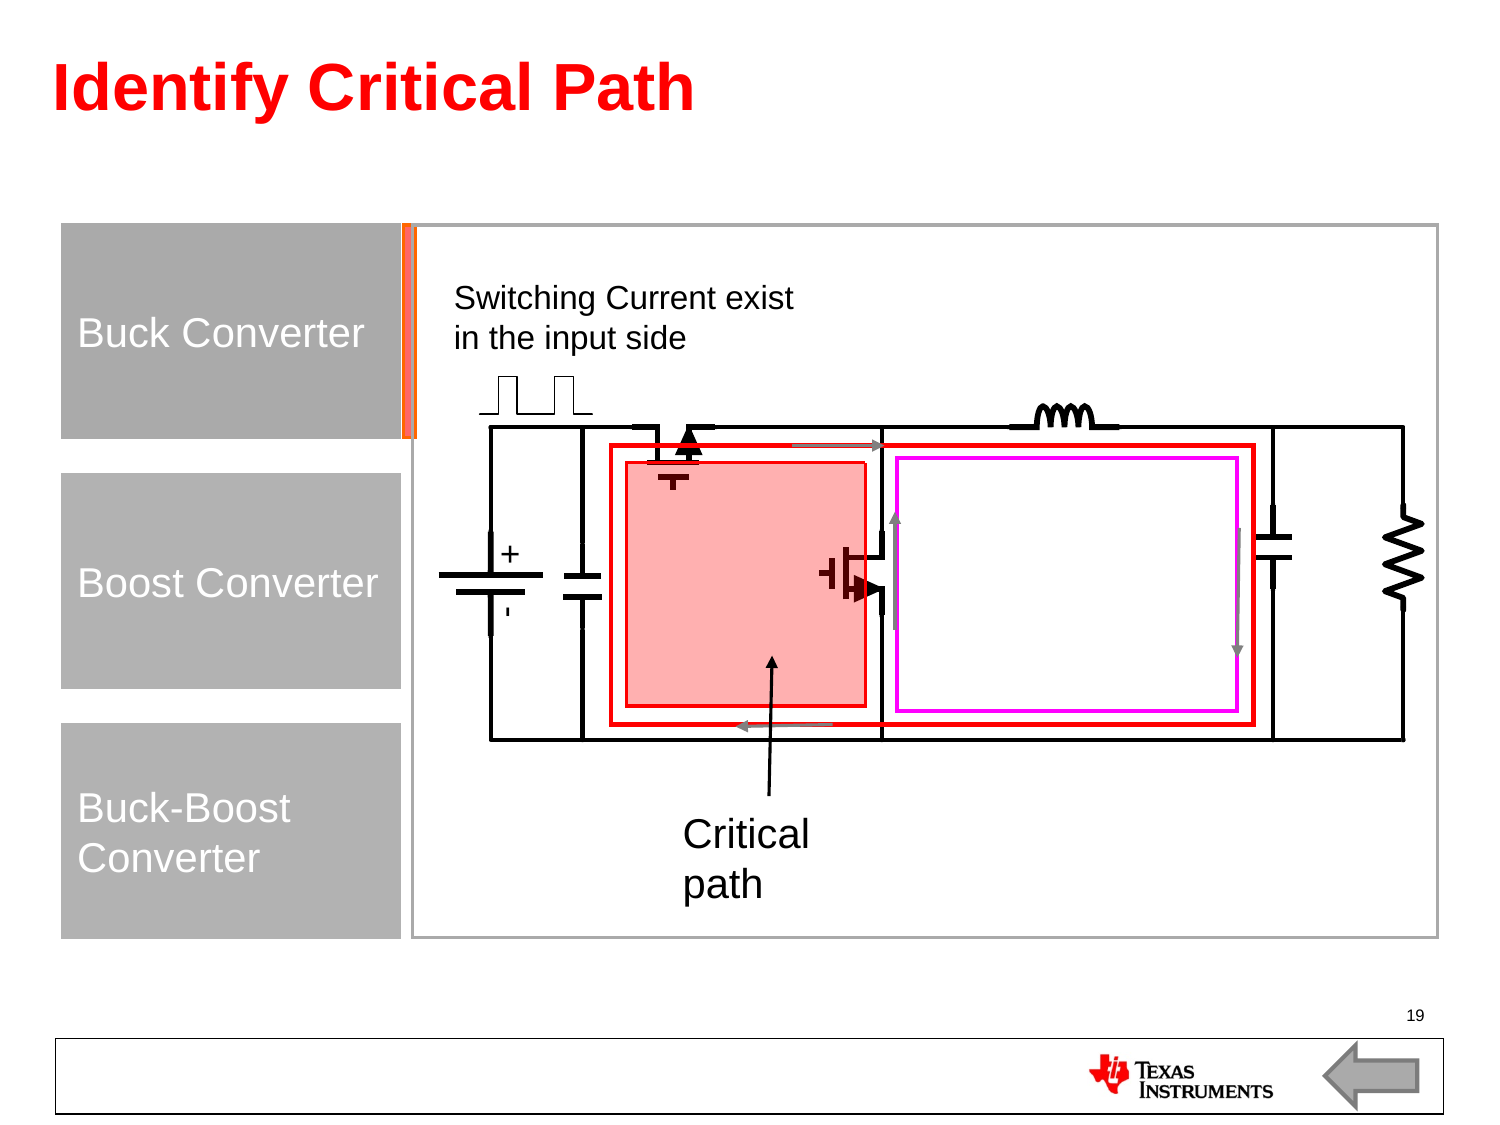

# Identify Critical Path
Buck Converter
Switching Current exist in the input side
Critical path
Boost Converter
Buck-Boost Converter